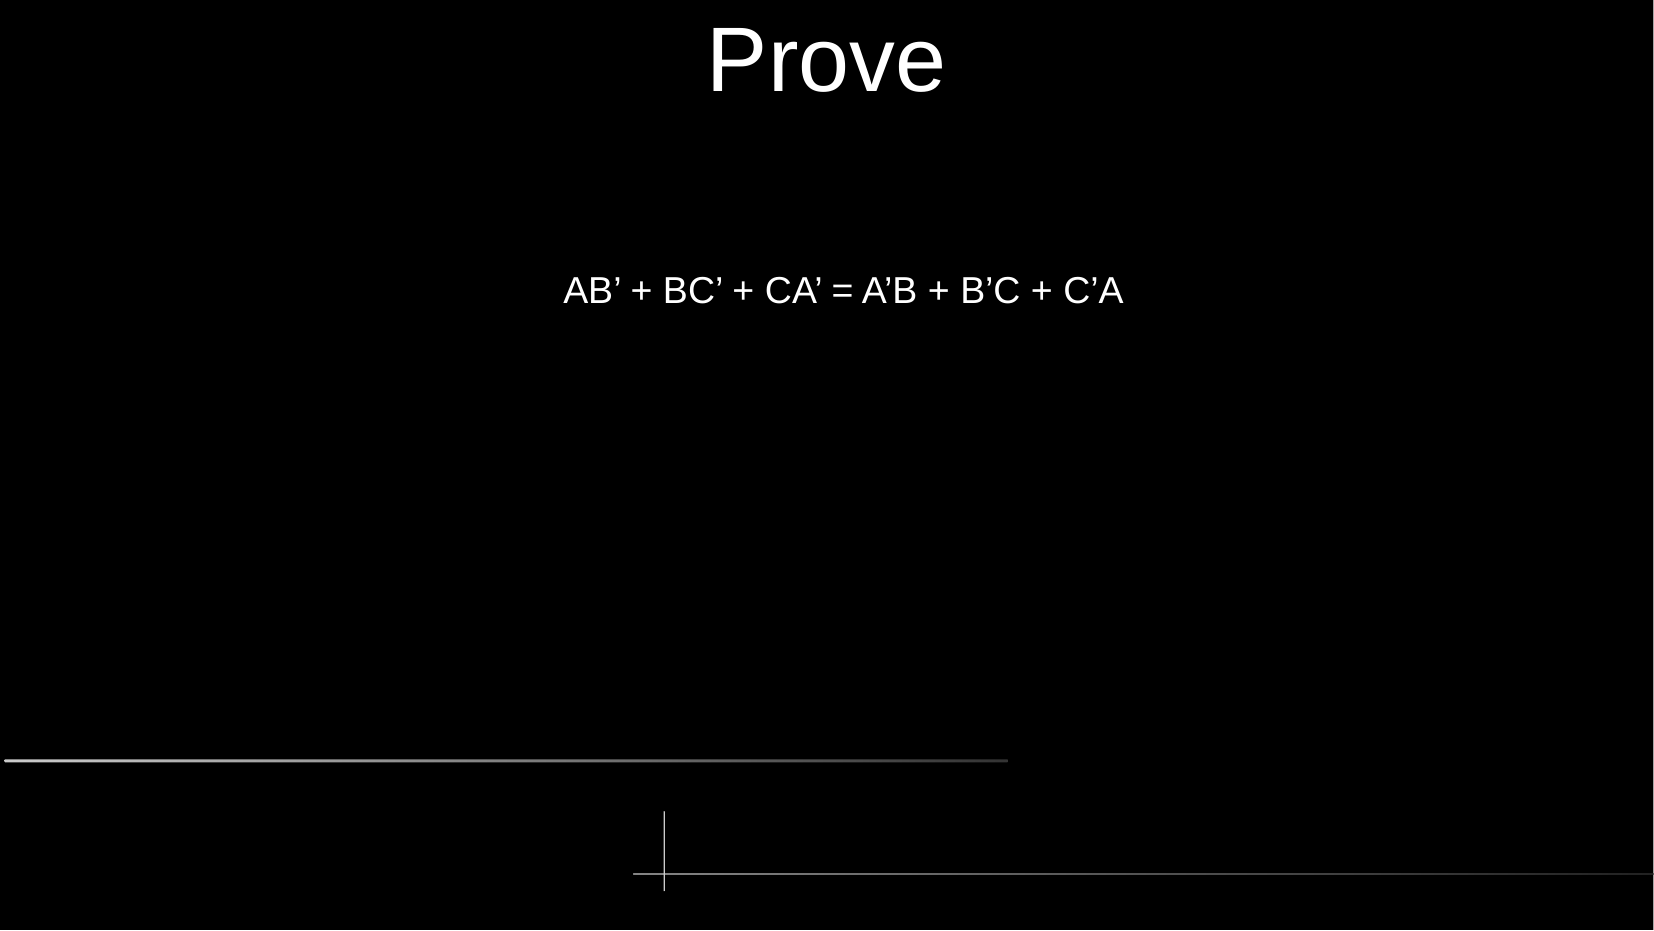

# Prove
AB’ + BC’ + CA’ = A’B + B’C + C’A